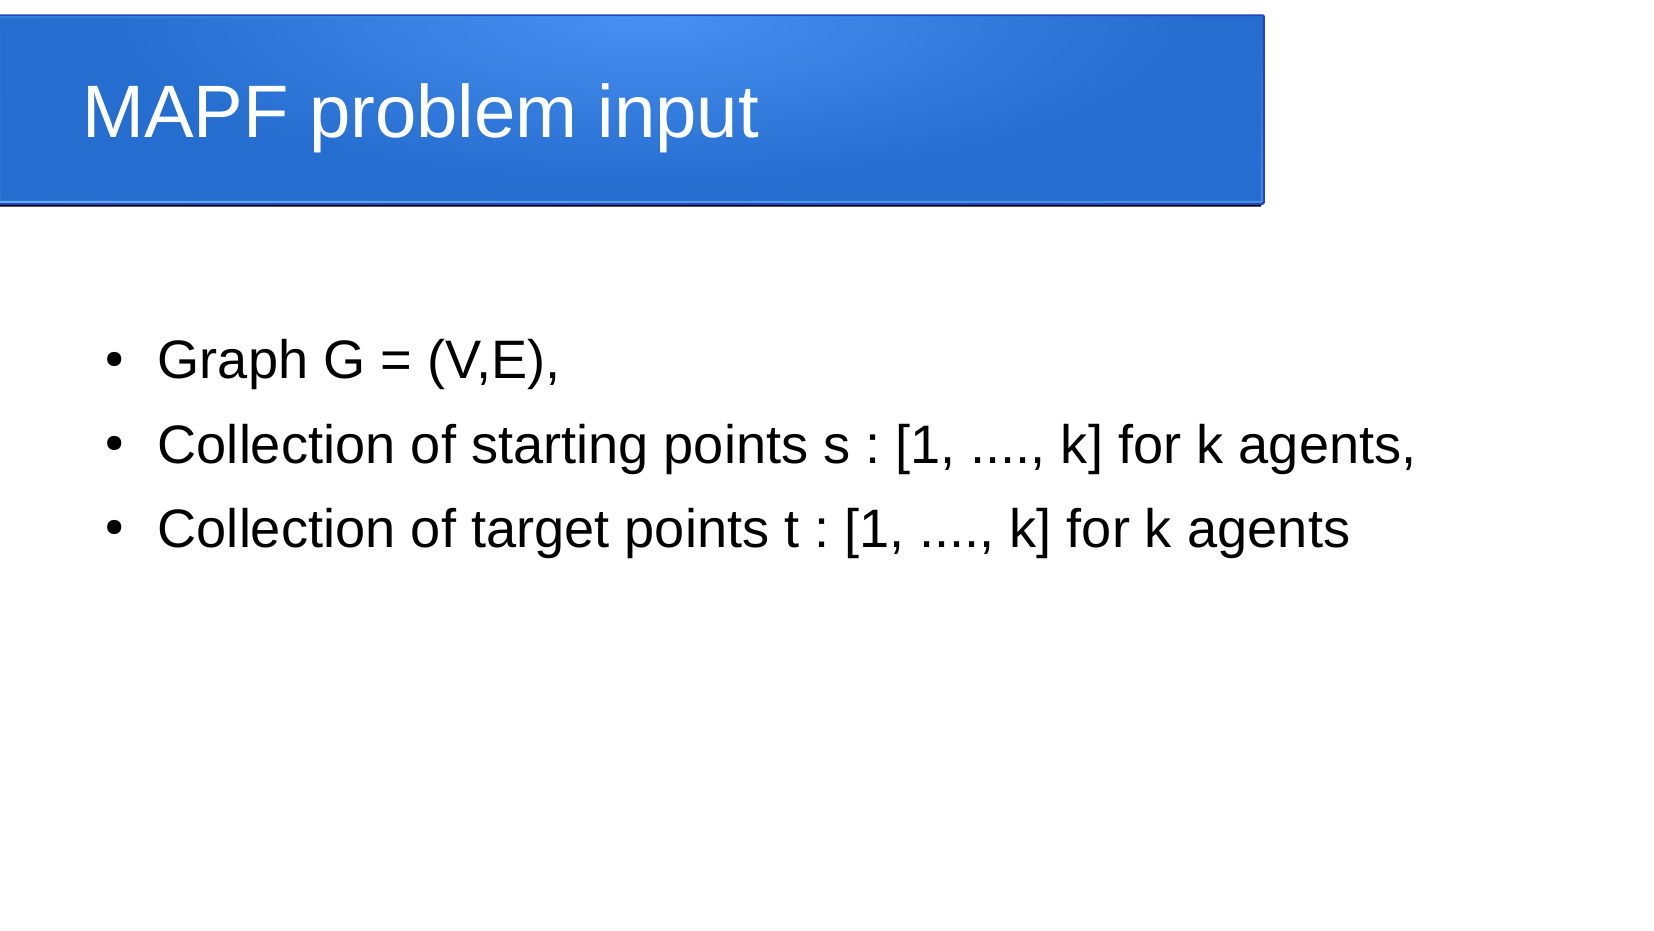

# MAPF problem input
Graph G = (V,E),
Collection of starting points s : [1, ...., k] for k agents,
Collection of target points t : [1, ...., k] for k agents